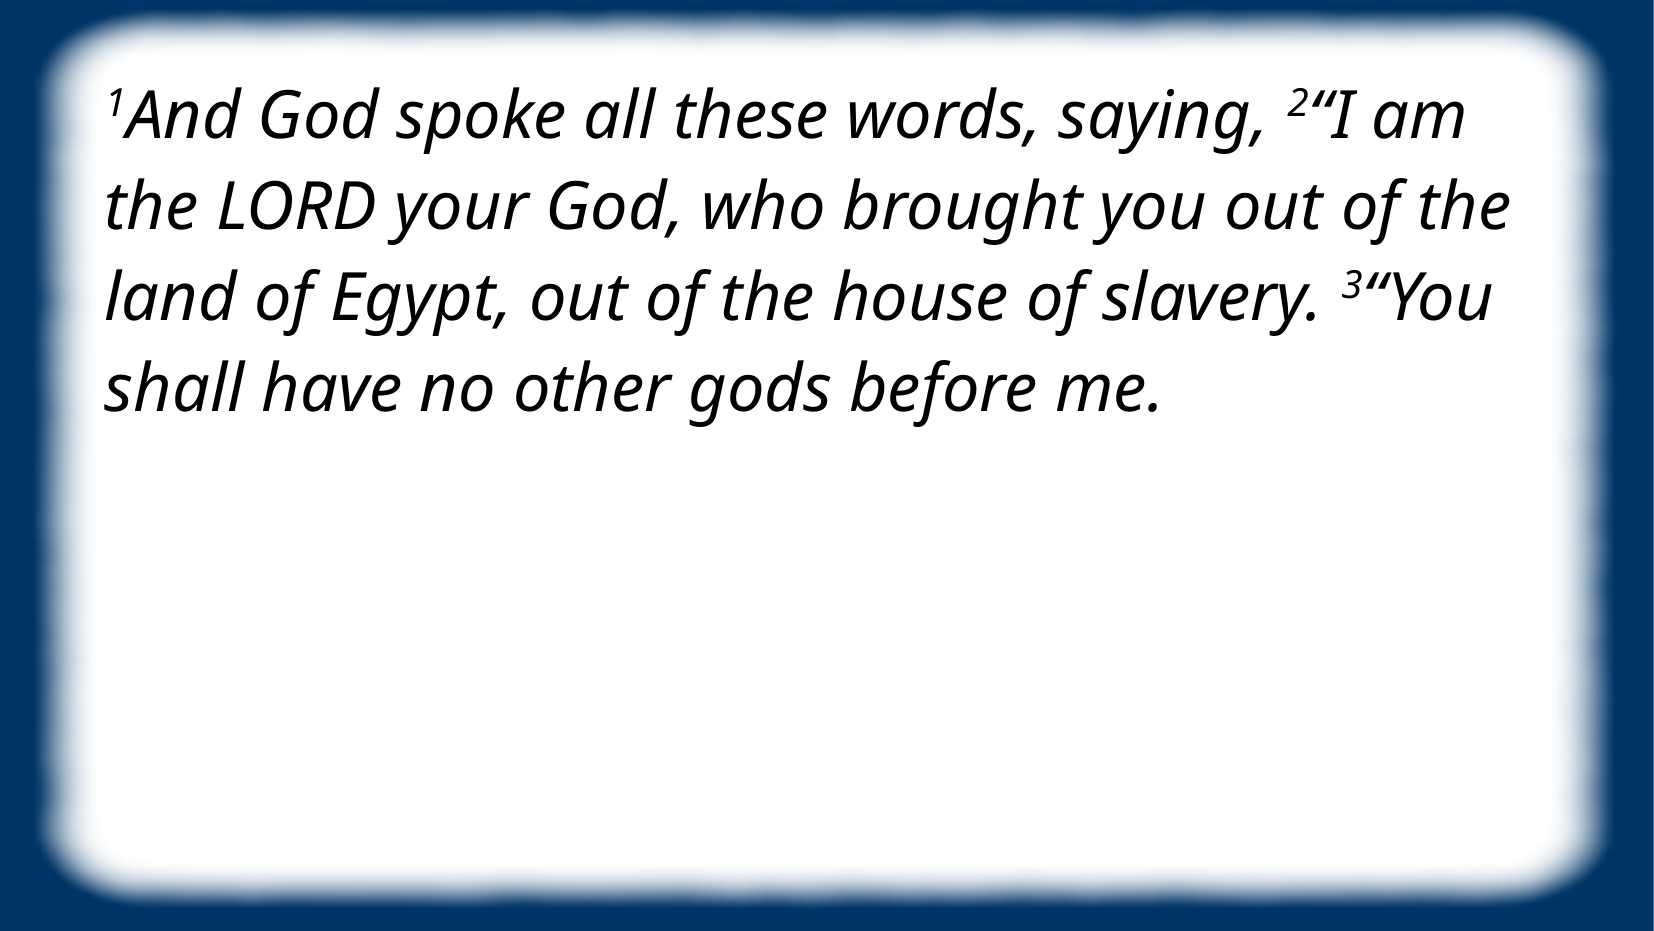

1And God spoke all these words, saying, 2“I am the LORD your God, who brought you out of the land of Egypt, out of the house of slavery. 3“You shall have no other gods before me.